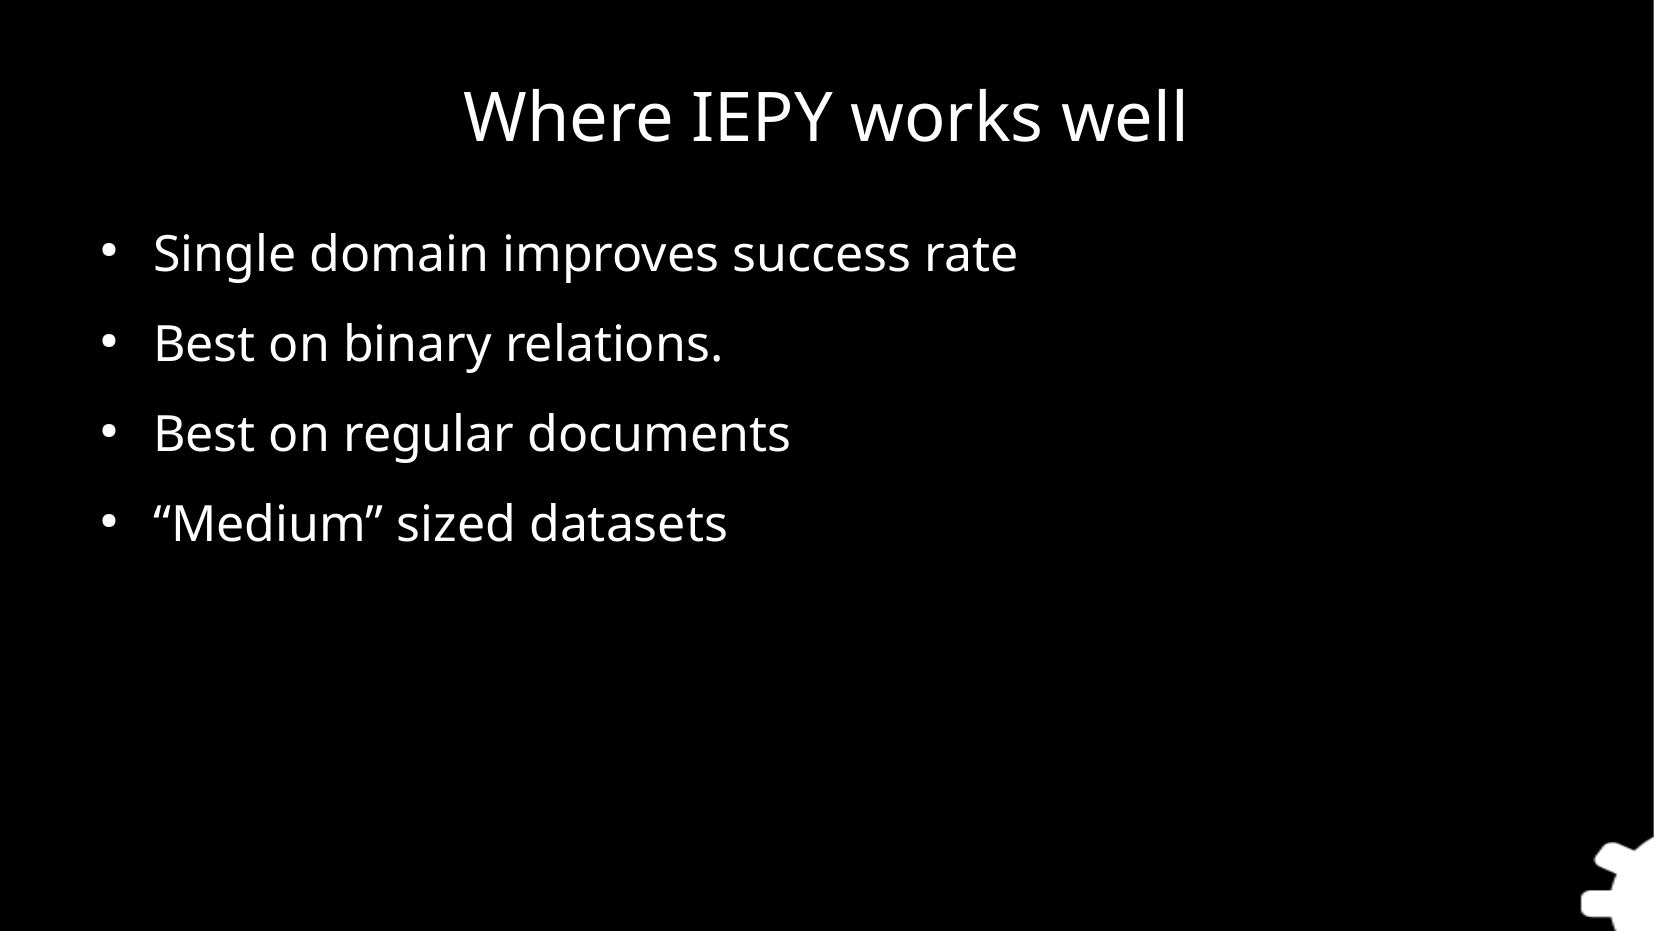

# Where IEPY works well
Single domain improves success rate
Best on binary relations.
Best on regular documents
“Medium” sized datasets